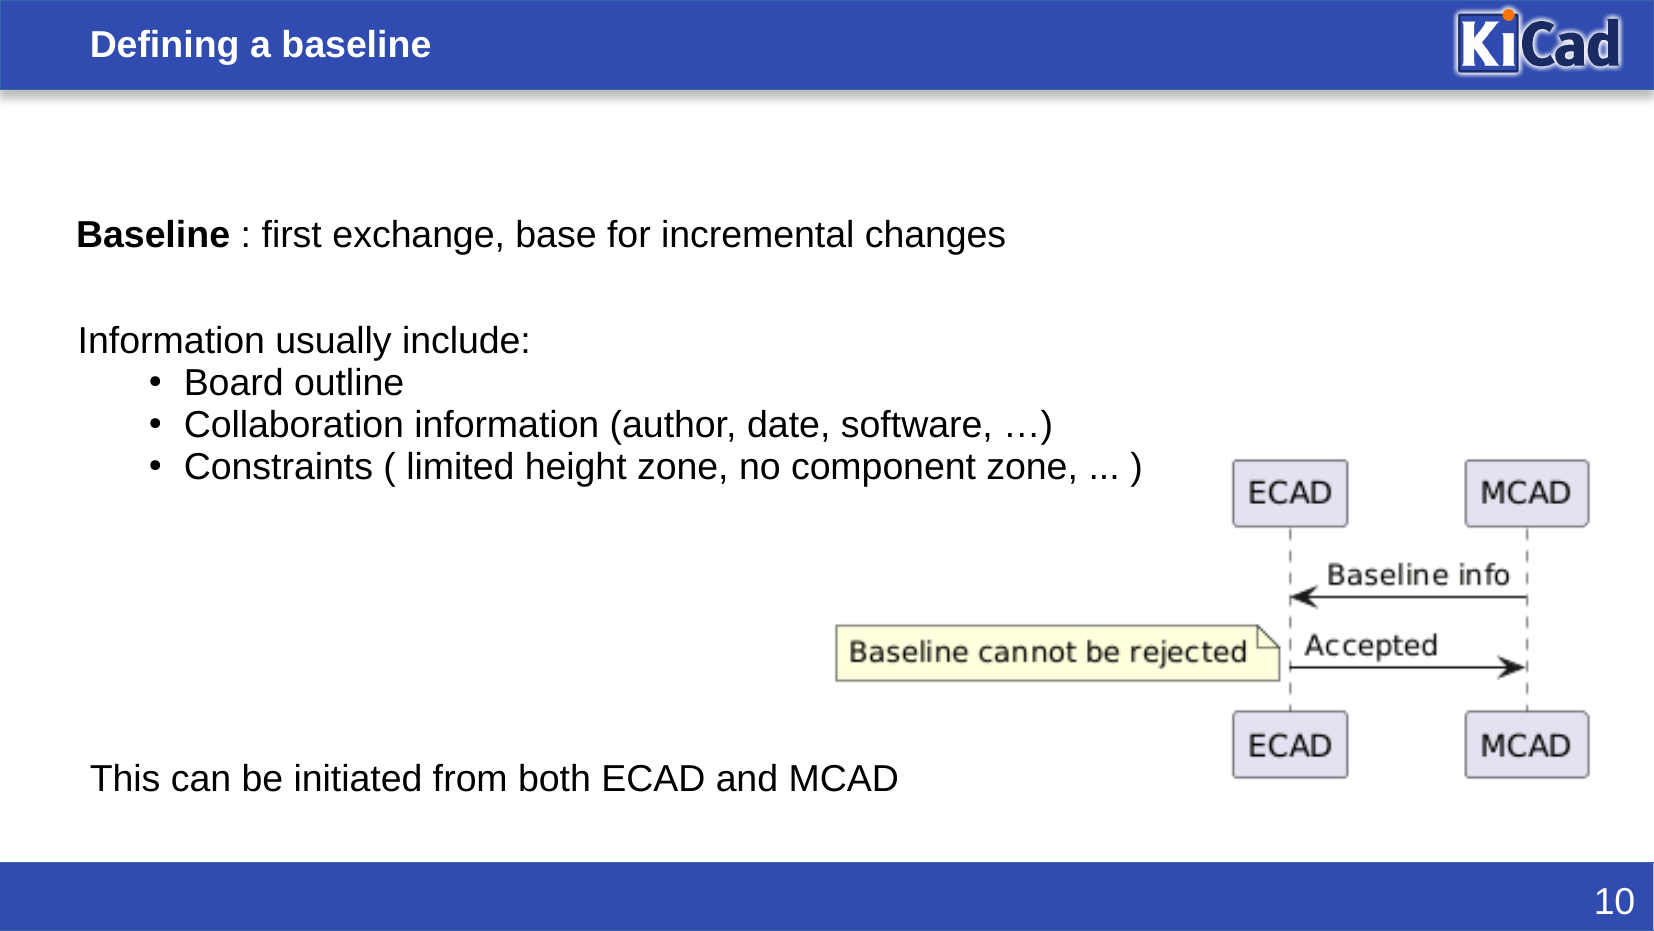

Defining a baseline
Baseline : first exchange, base for incremental changes
@startuml
participant ECAD
participant MCAD
MCAD -> ECAD : Baseline info
ECAD -> MCAD : Accepted
note left
Baseline cannot be rejected
end note
@enduml
Information usually include:
Board outline
Collaboration information (author, date, software, …)
Constraints ( limited height zone, no component zone, ... )
This can be initiated from both ECAD and MCAD